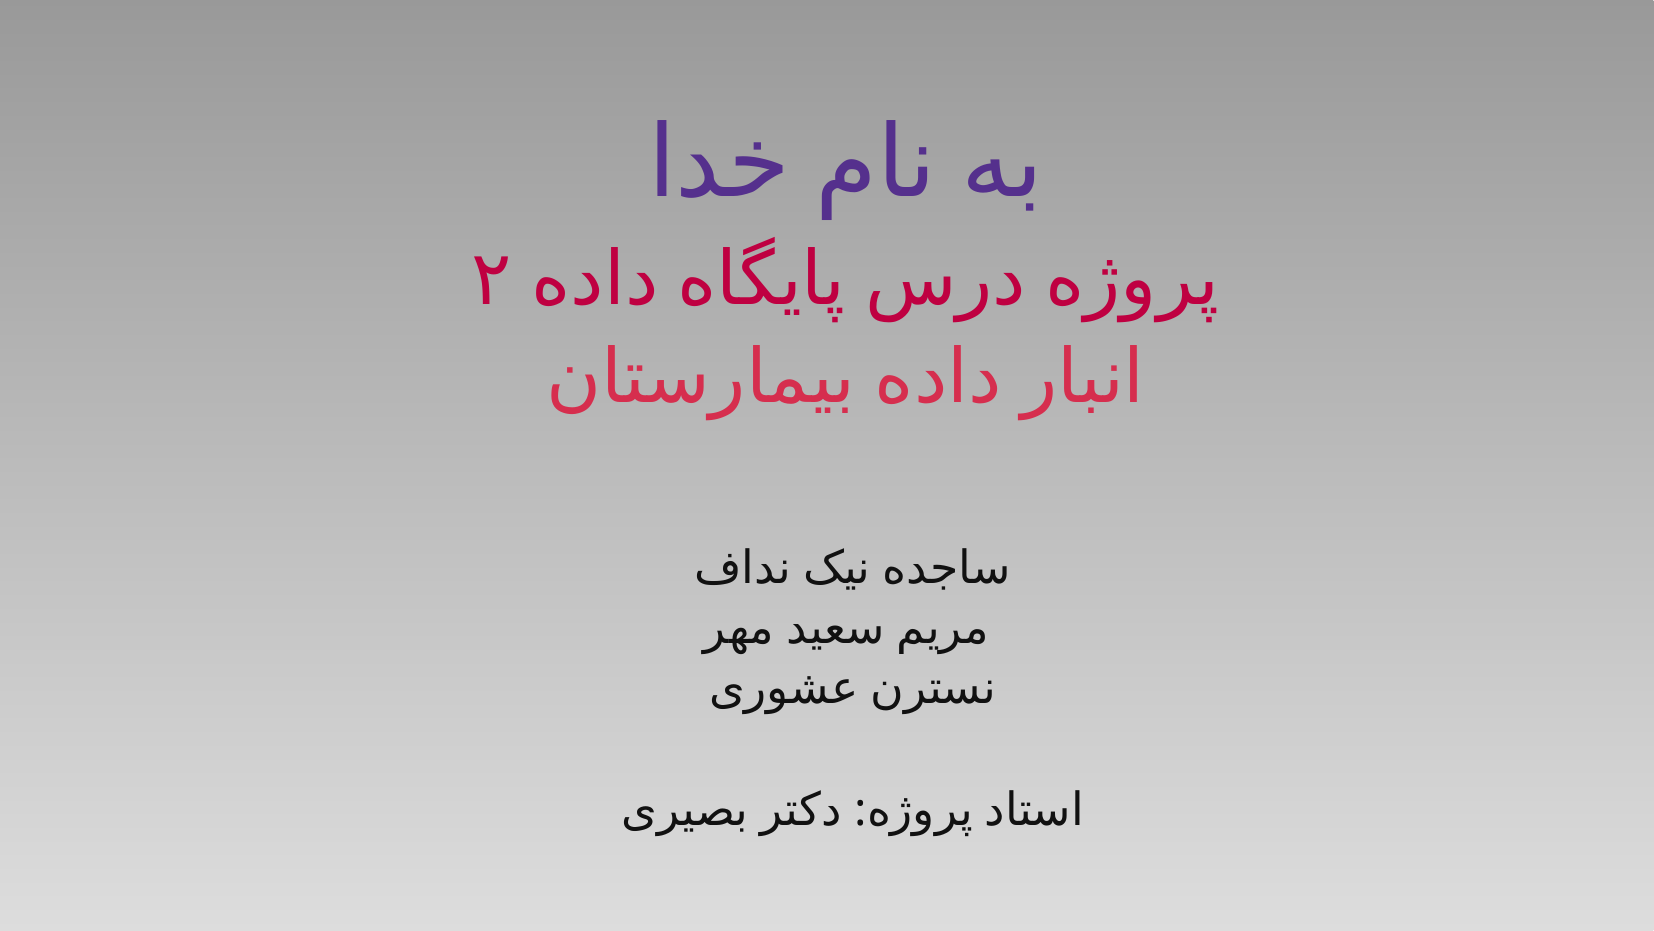

# به نام خدا پروژه درس پایگاه داده ۲ انبار داده بیمارستان
ساجده نیک نداف
مریم سعید مهر
نسترن عشوری
استاد پروژه: دکتر بصیری